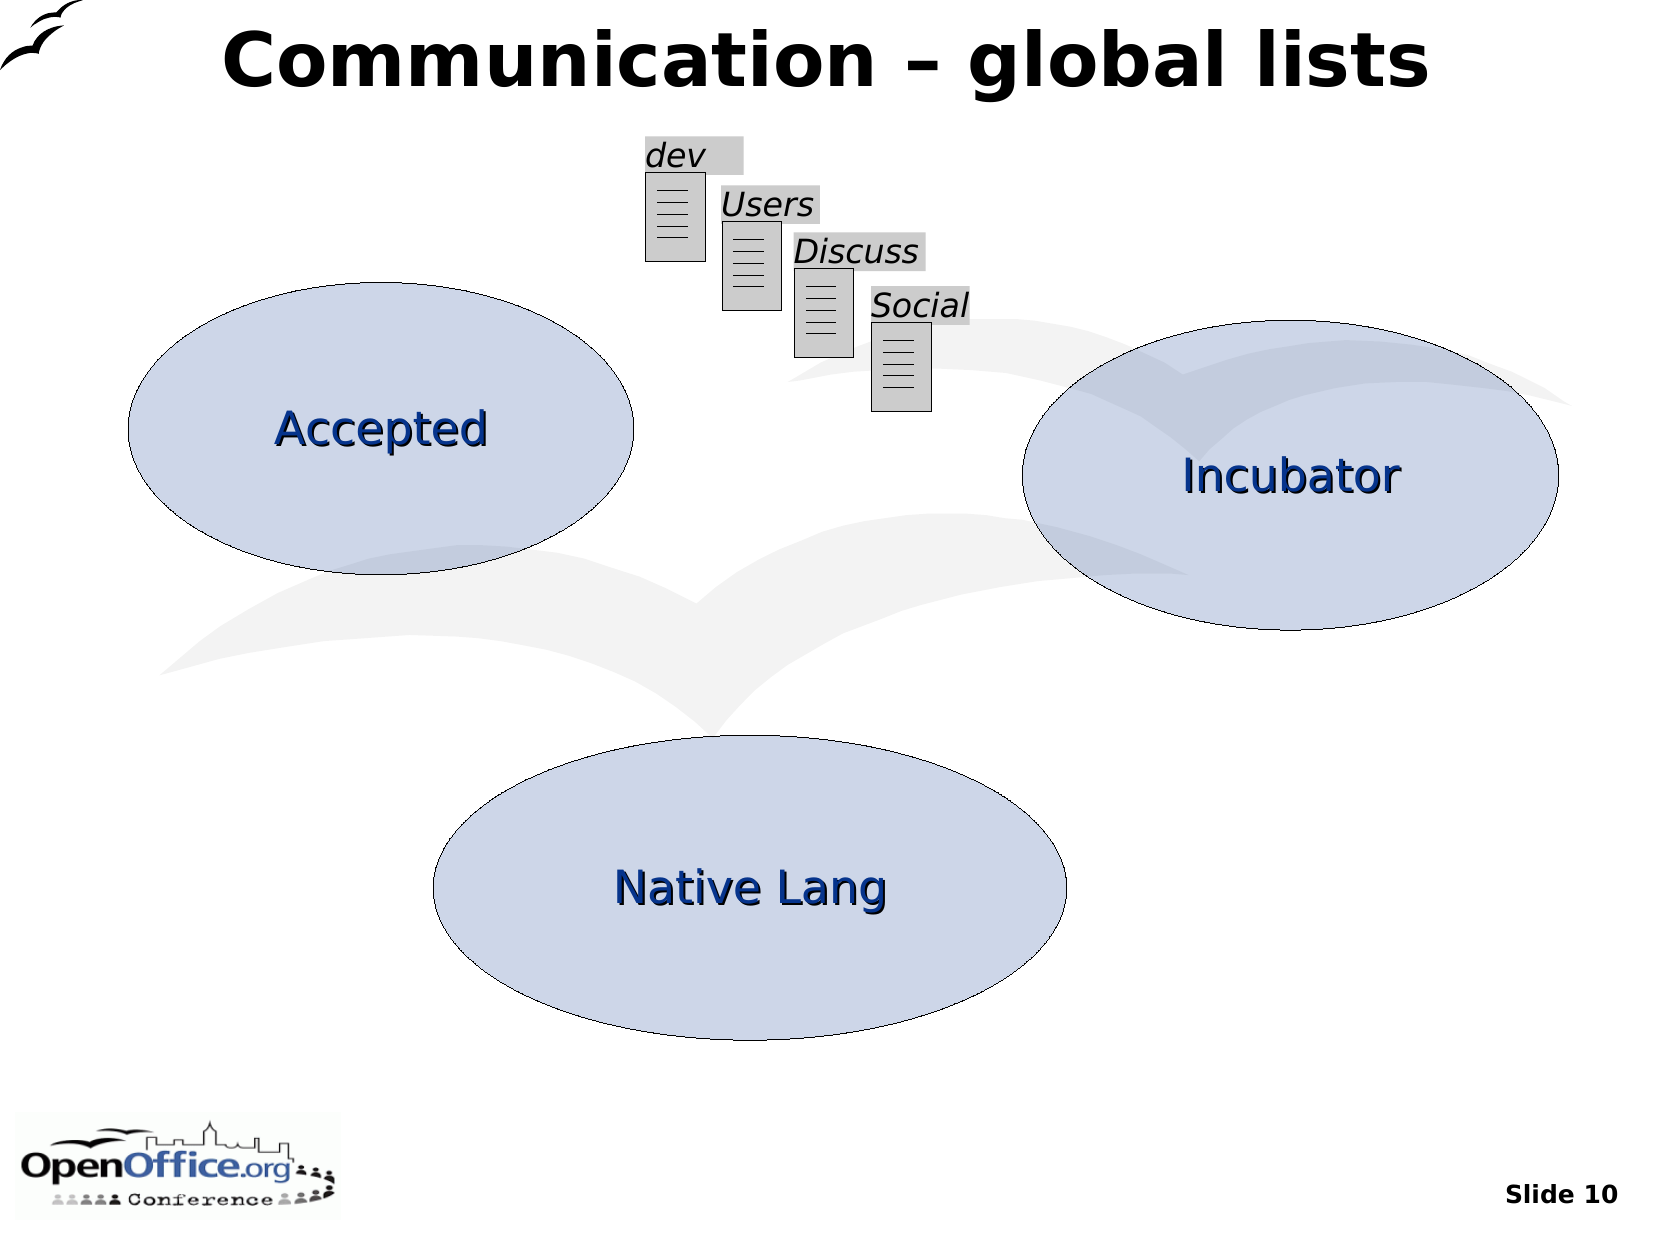

# Communication – global lists
dev
Users
Discuss
Social
Accepted
Incubator
Native Lang